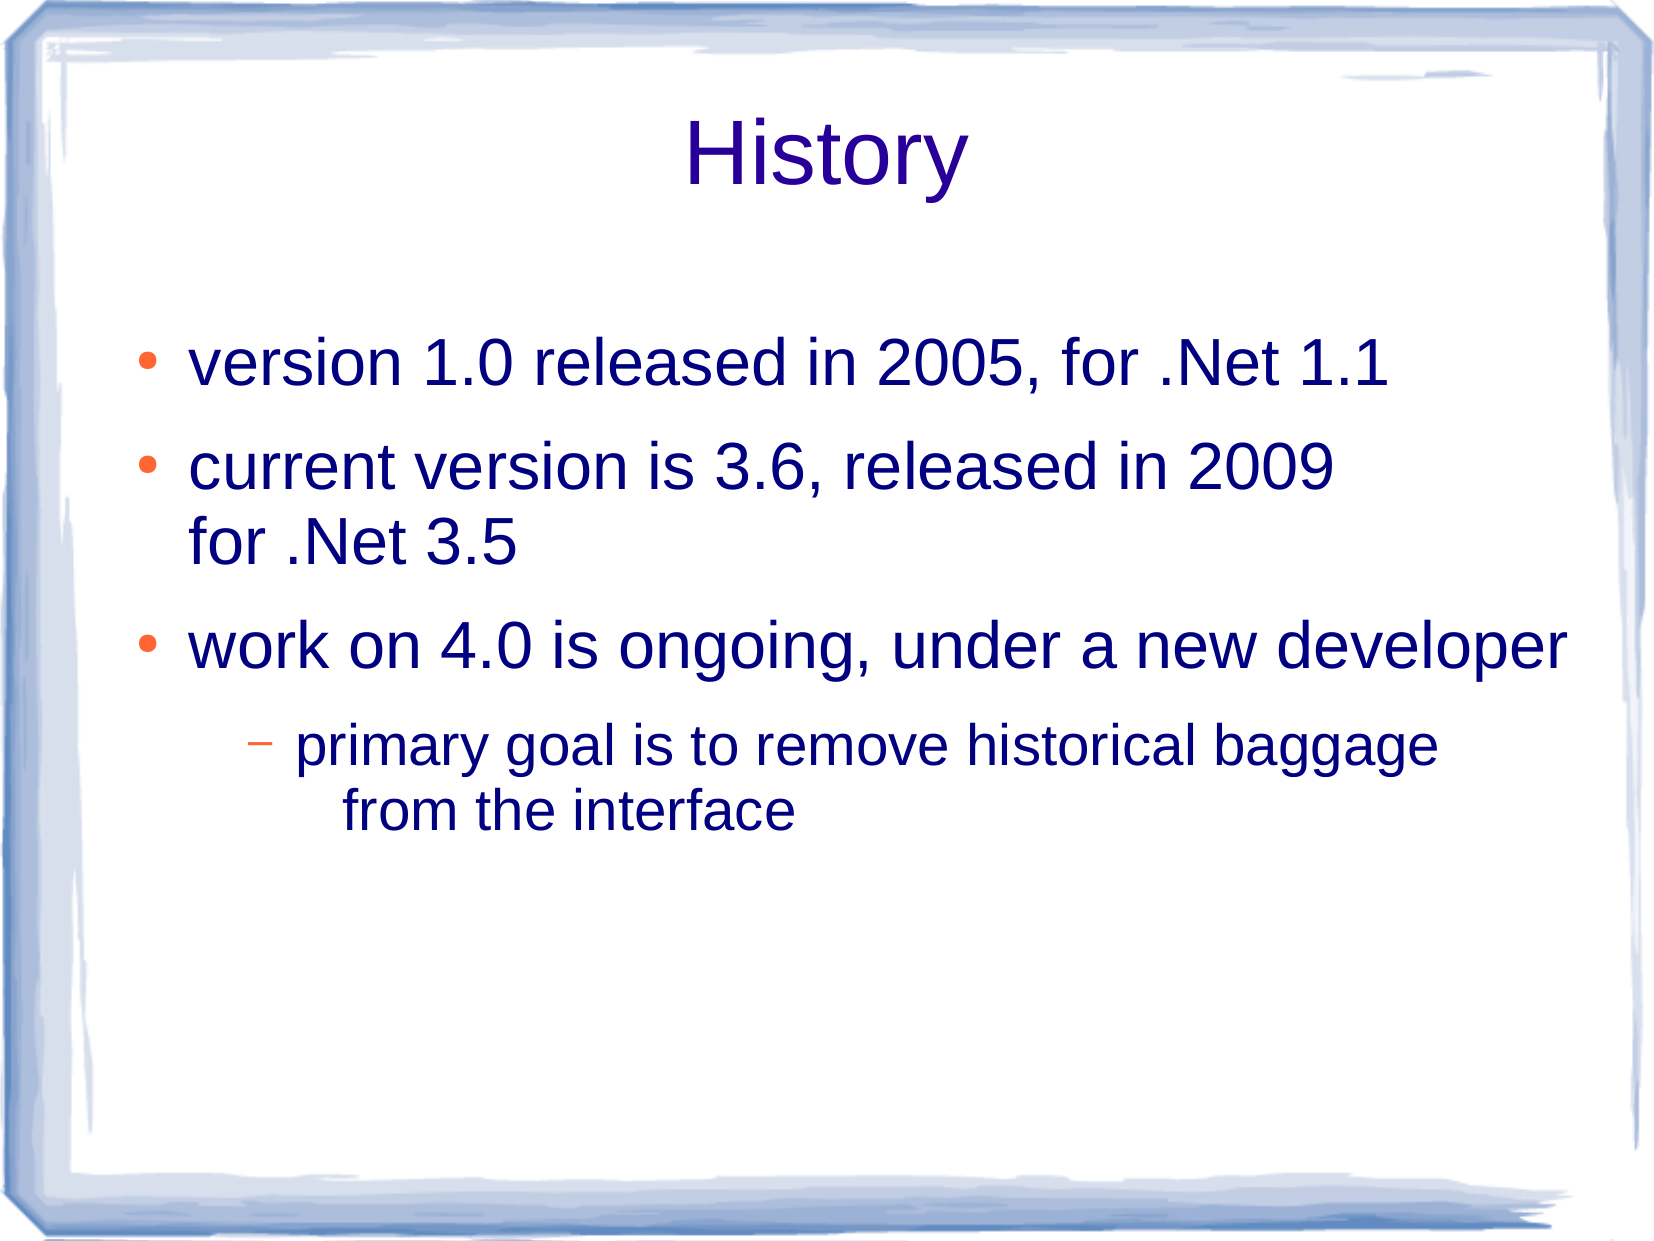

# History
version 1.0 released in 2005, for .Net 1.1
current version is 3.6, released in 2009 for .Net 3.5
work on 4.0 is ongoing, under a new developer
primary goal is to remove historical baggage from the interface